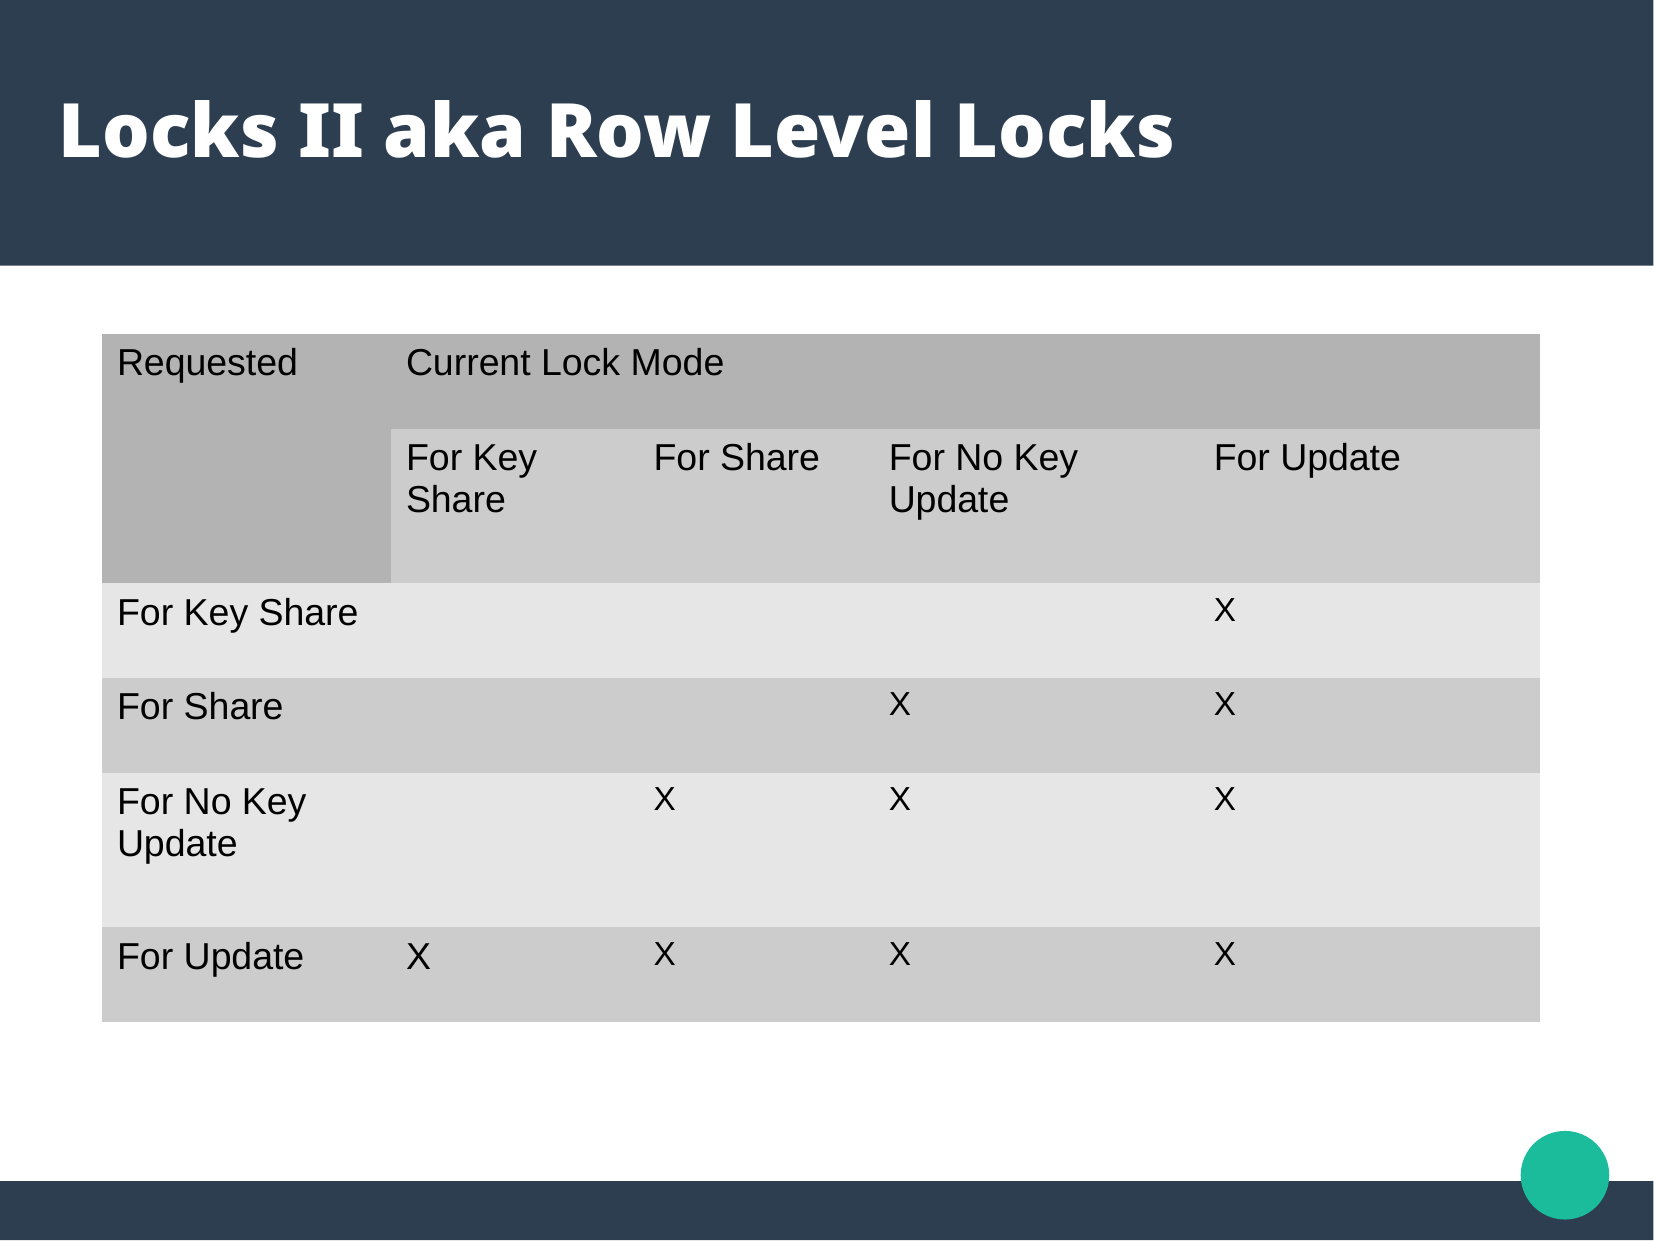

# Locks II aka Row Level Locks
| Requested | Current Lock Mode | | | |
| --- | --- | --- | --- | --- |
| | For Key Share | For Share | For No Key Update | For Update |
| For Key Share | | | | X |
| For Share | | | X | X |
| For No Key Update | | X | X | X |
| For Update | X | X | X | X |